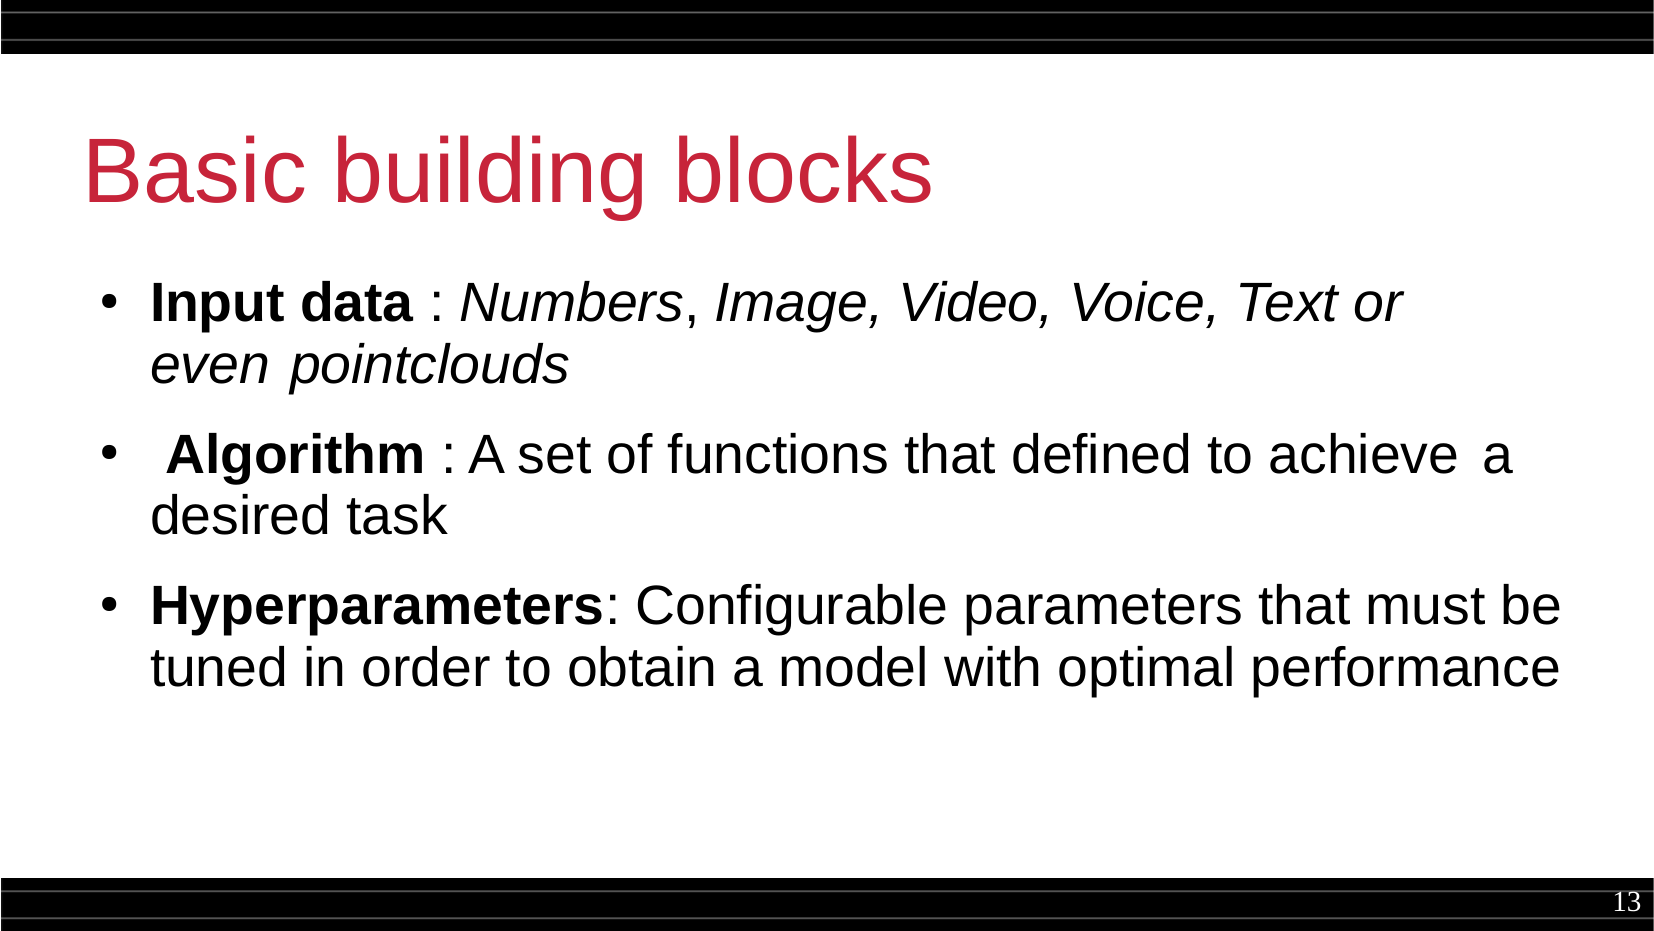

# Basic building blocks
Input data : Numbers, Image, Video, Voice, Text or 					even 	pointclouds
 Algorithm : A set of functions that defined to achieve 				a desired task
Hyperparameters: Configurable parameters that must be tuned in order to obtain a model with optimal performance